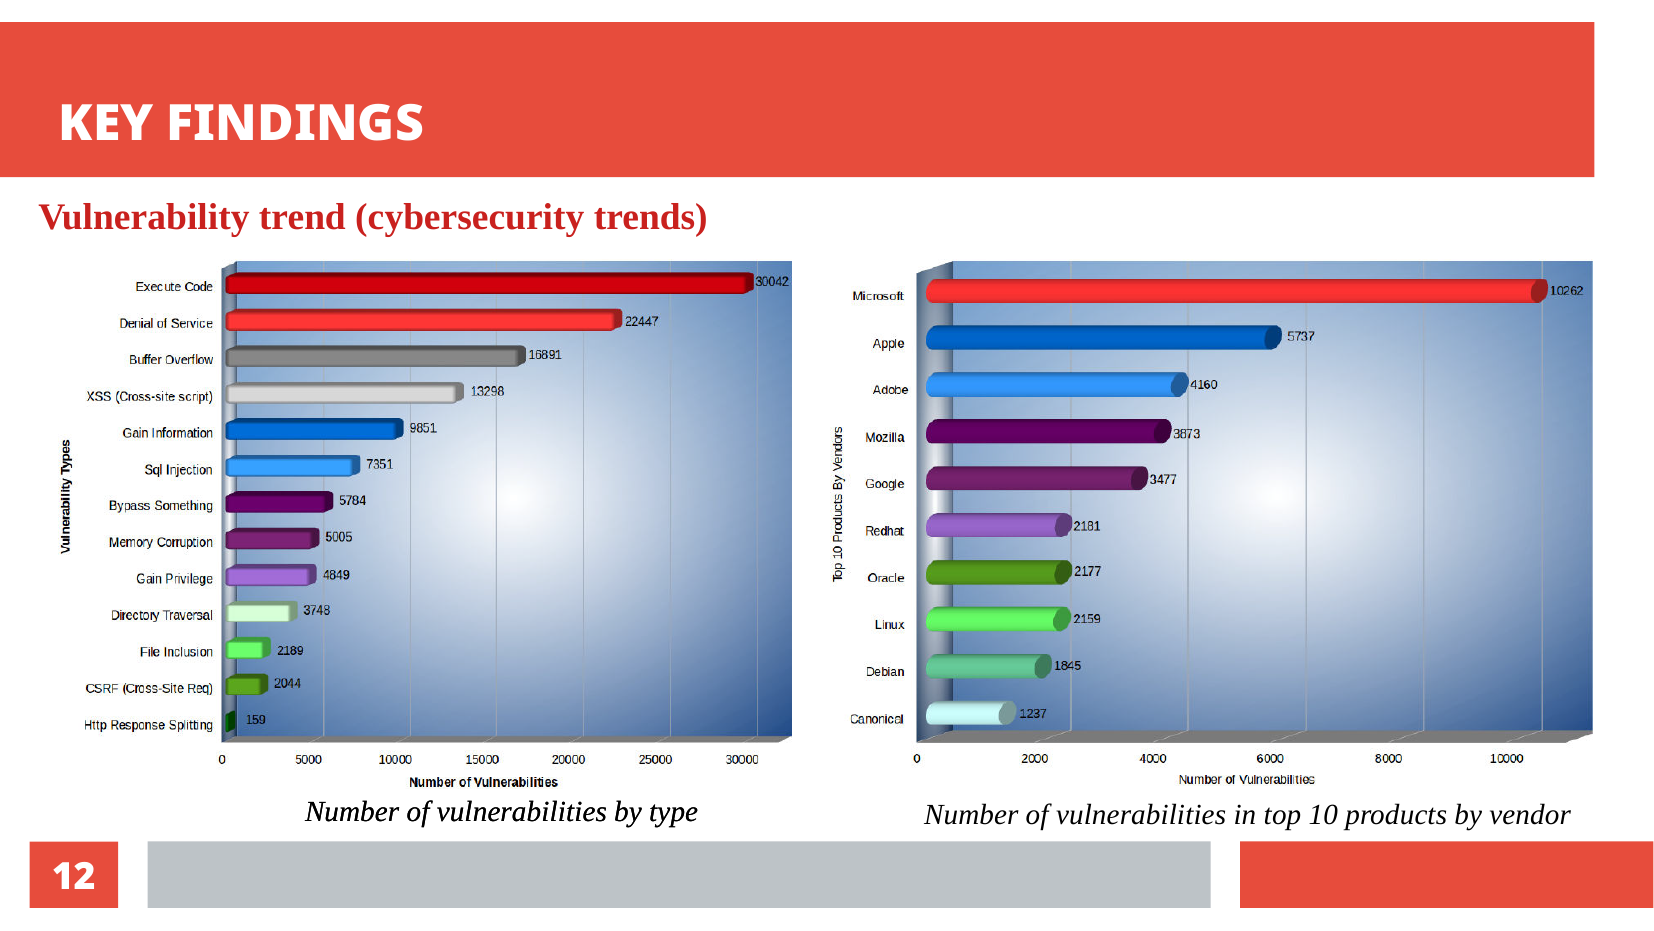

# KEY FINDINGS
Vulnerability trend (cybersecurity trends)
Number of vulnerabilities by type
Number of vulnerabilities by type
Number of vulnerabilities in top 10 products by vendor
12